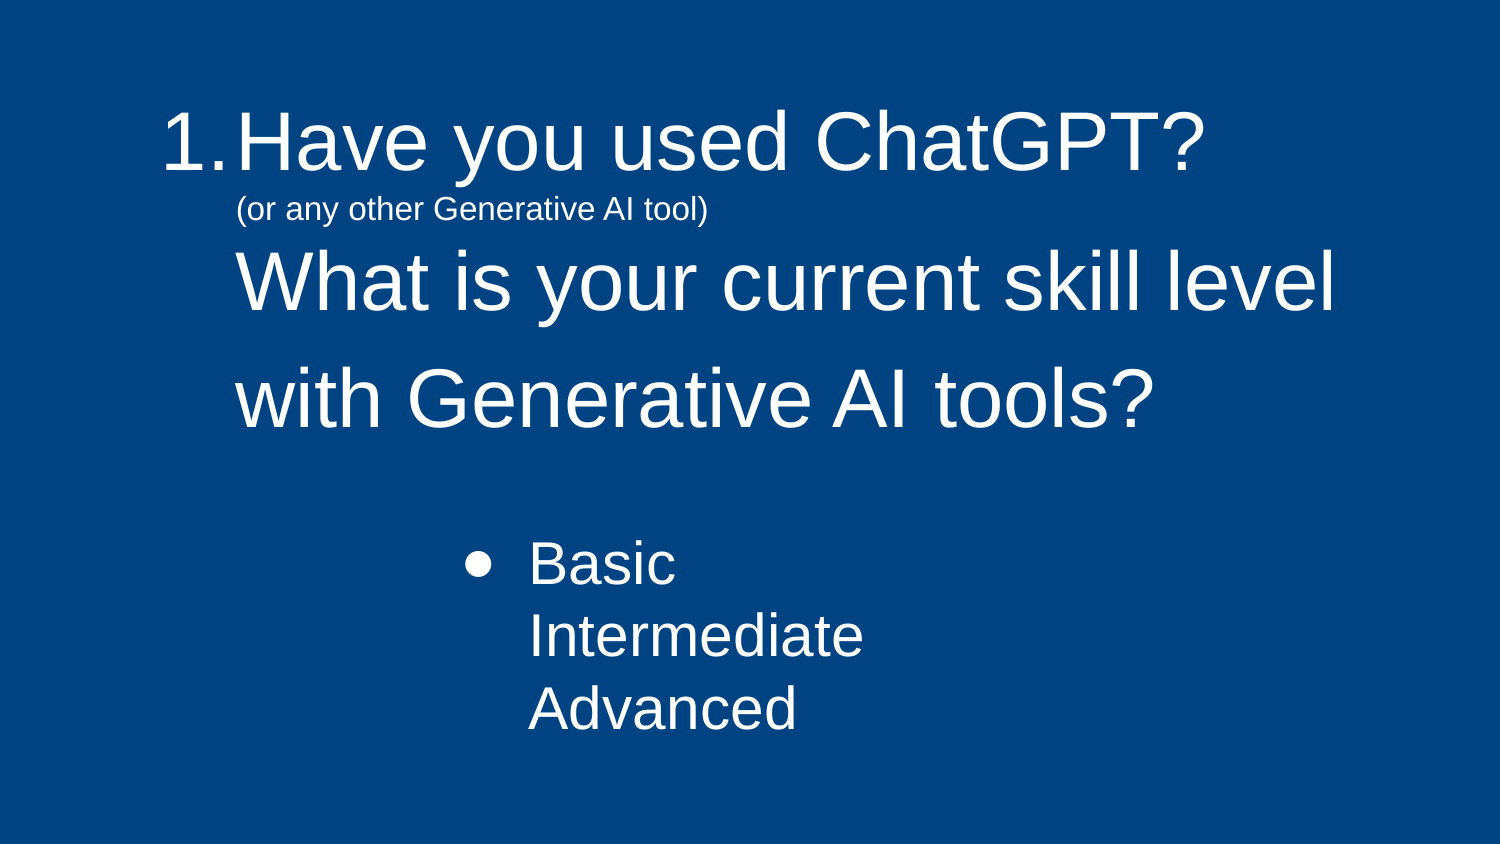

# Have you used ChatGPT? (or any other Generative AI tool) What is your current skill level with Generative AI tools?
Basic
Intermediate
Advanced